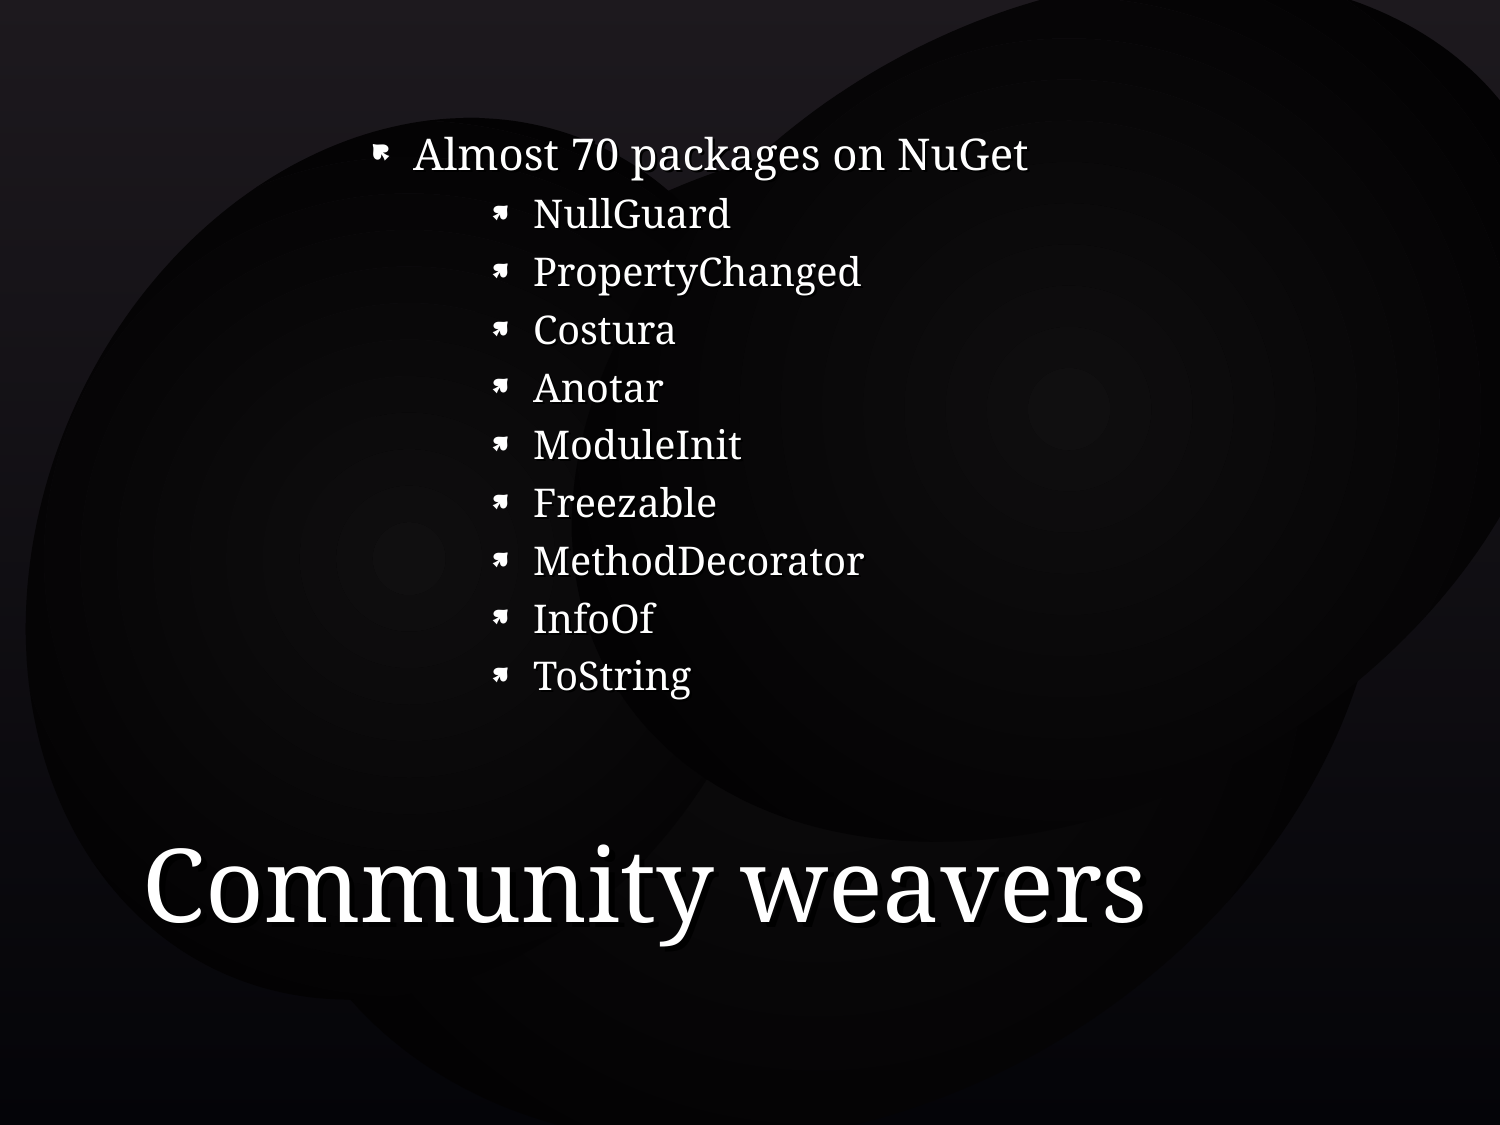

# Almost 70 packages on NuGet
NullGuard
PropertyChanged
Costura
Anotar
ModuleInit
Freezable
MethodDecorator
InfoOf
ToString
Community weavers